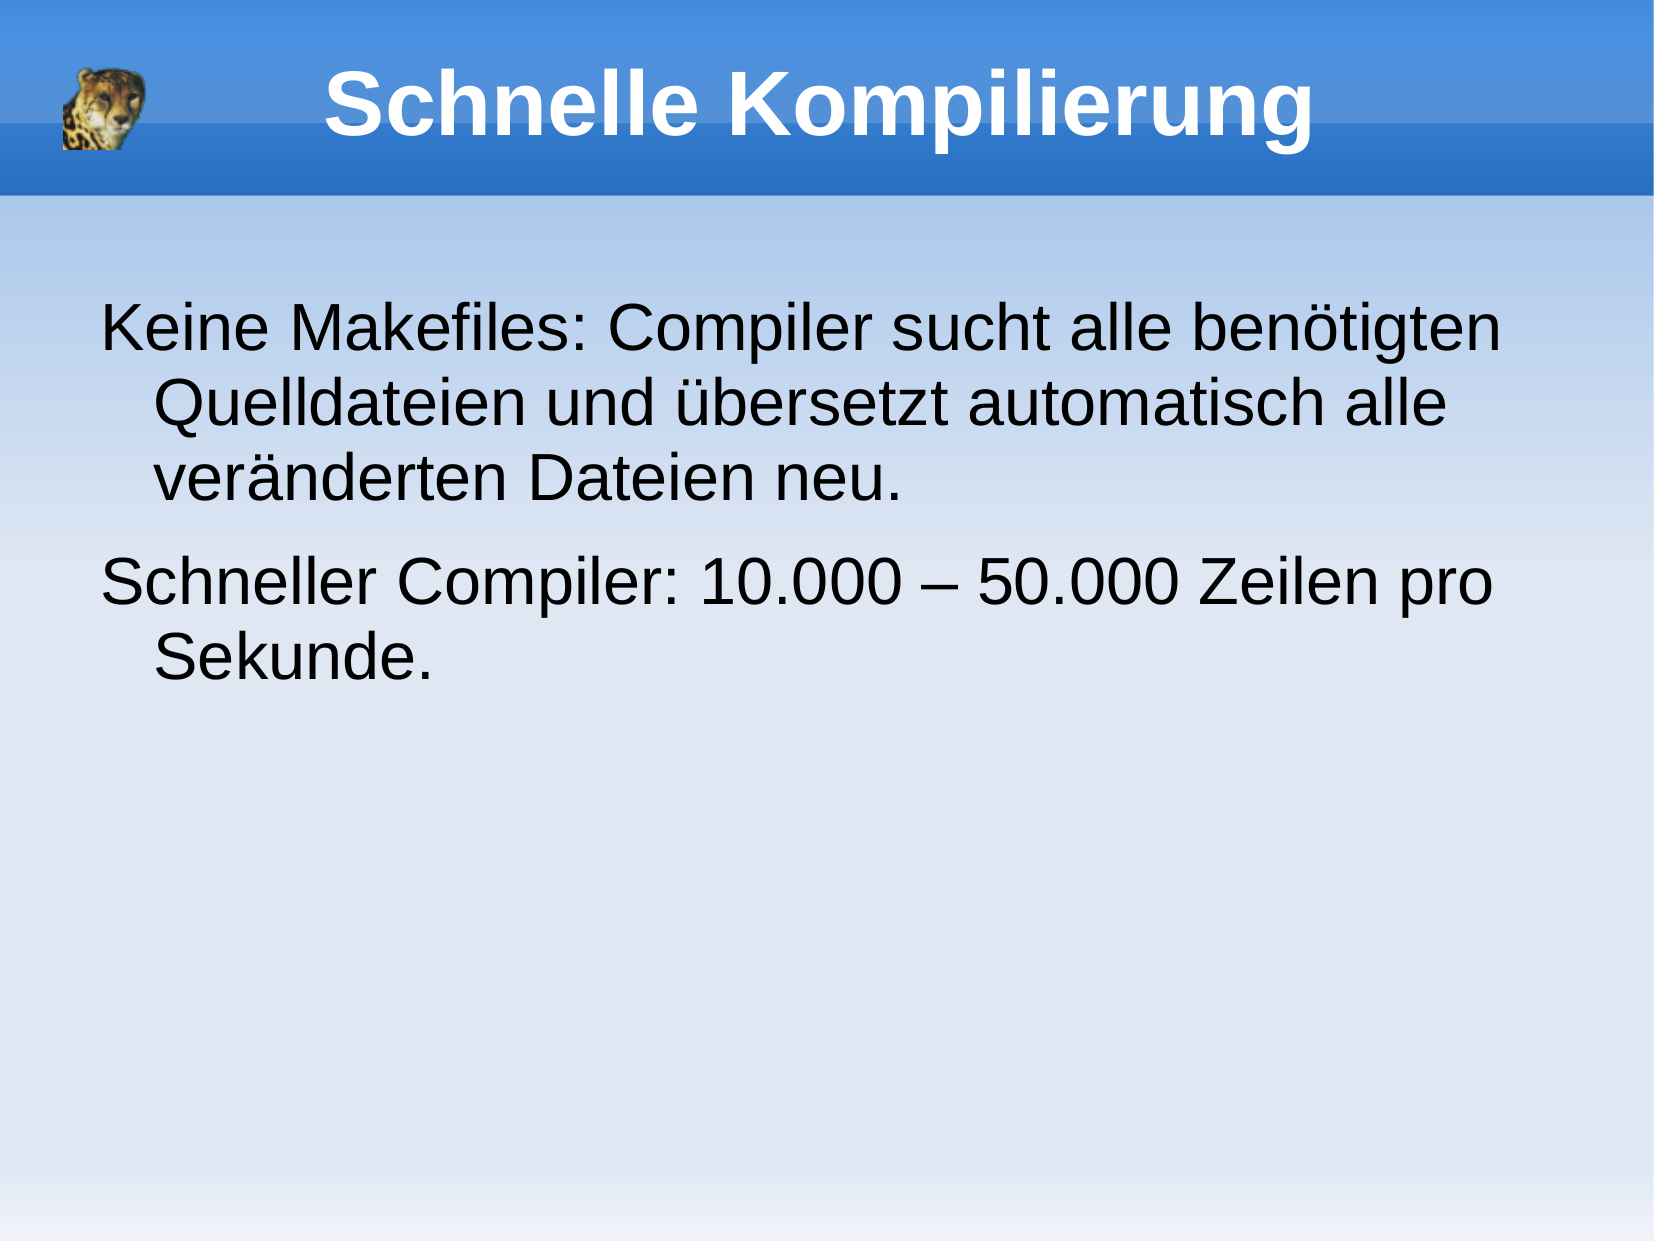

# Schnelle Kompilierung
Keine Makefiles: Compiler sucht alle benötigten Quelldateien und übersetzt automatisch alle veränderten Dateien neu.
Schneller Compiler: 10.000 – 50.000 Zeilen pro Sekunde.